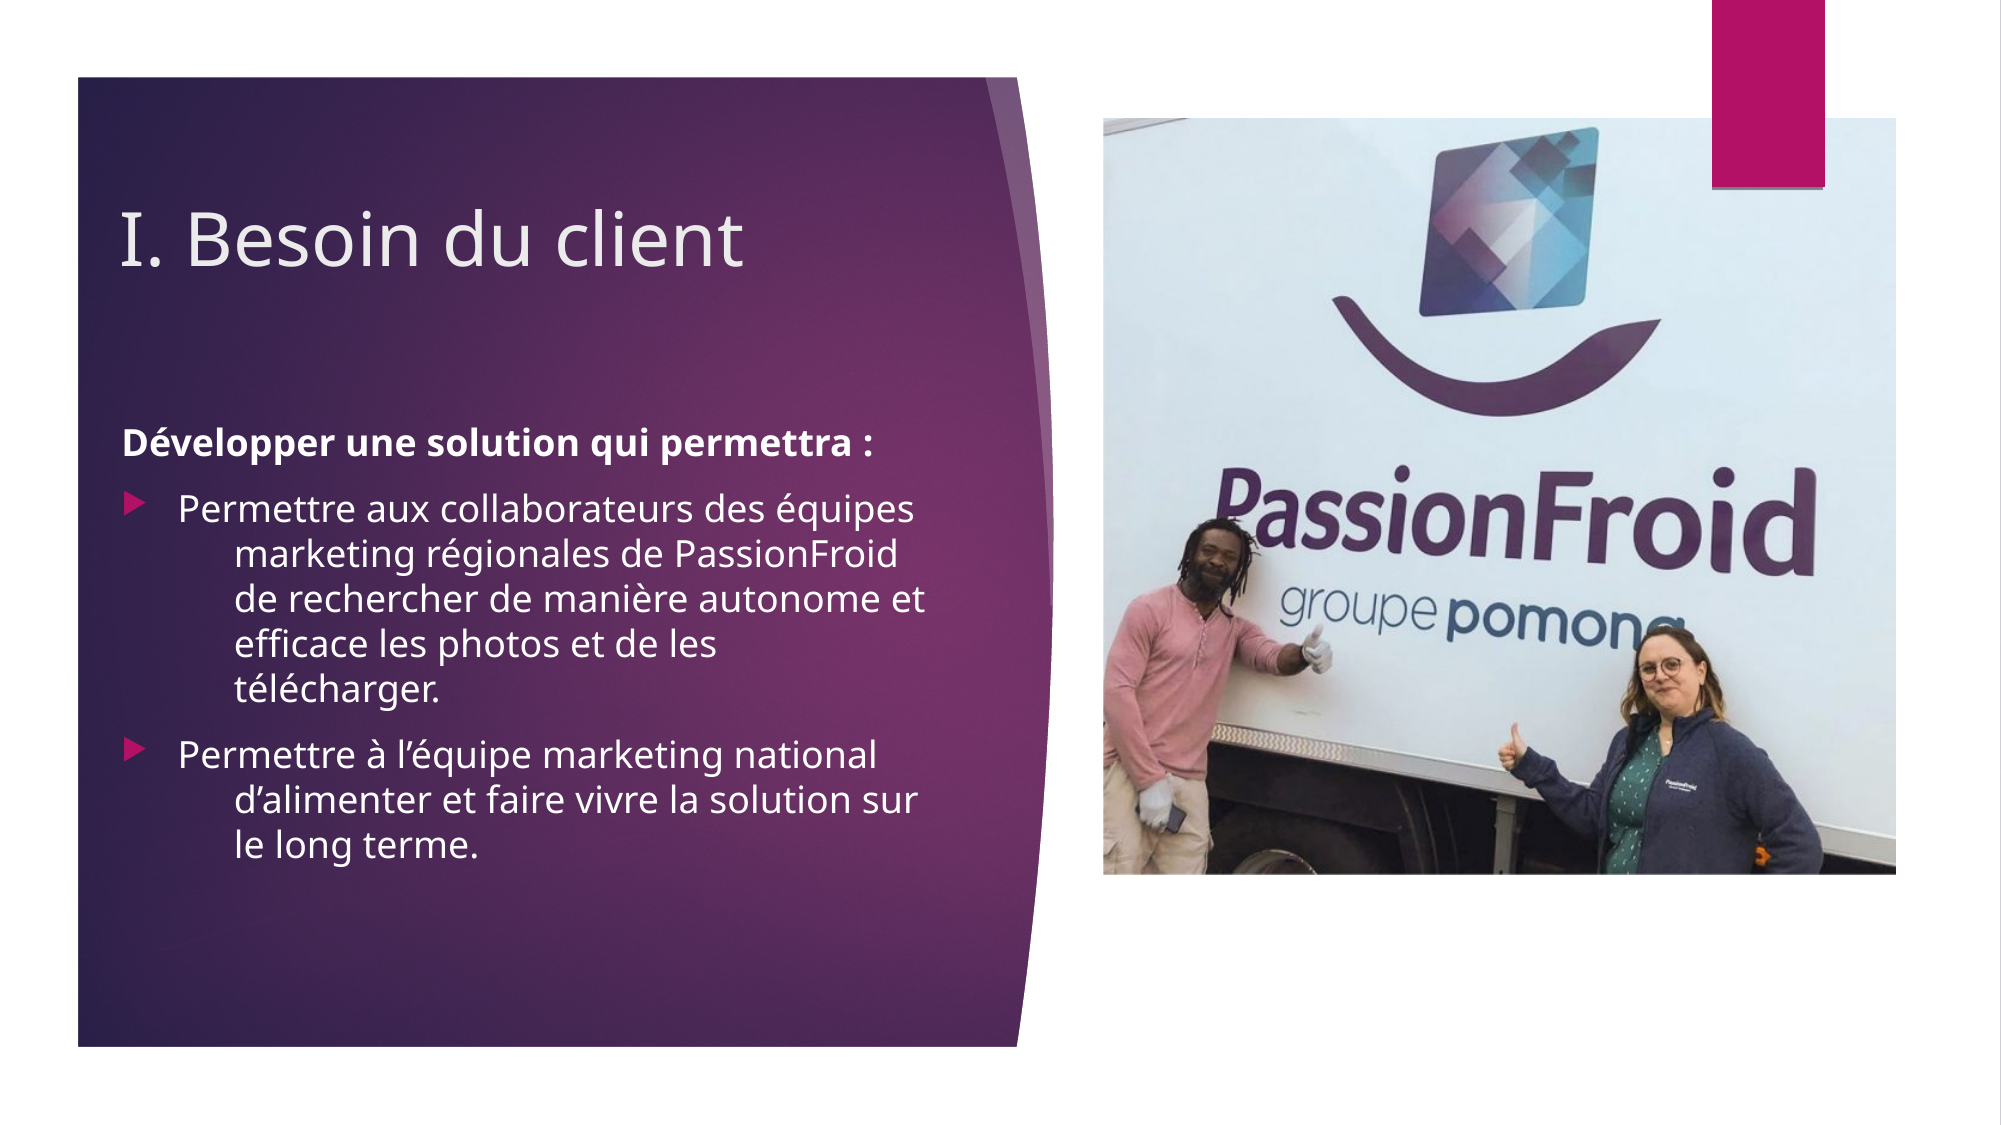

# I. Besoin du client
Développer une solution qui permettra :
Permettre aux collaborateurs des équipes marketing régionales de PassionFroid de rechercher de manière autonome et efficace les photos et de les télécharger.
Permettre à l’équipe marketing national d’alimenter et faire vivre la solution sur le long terme.